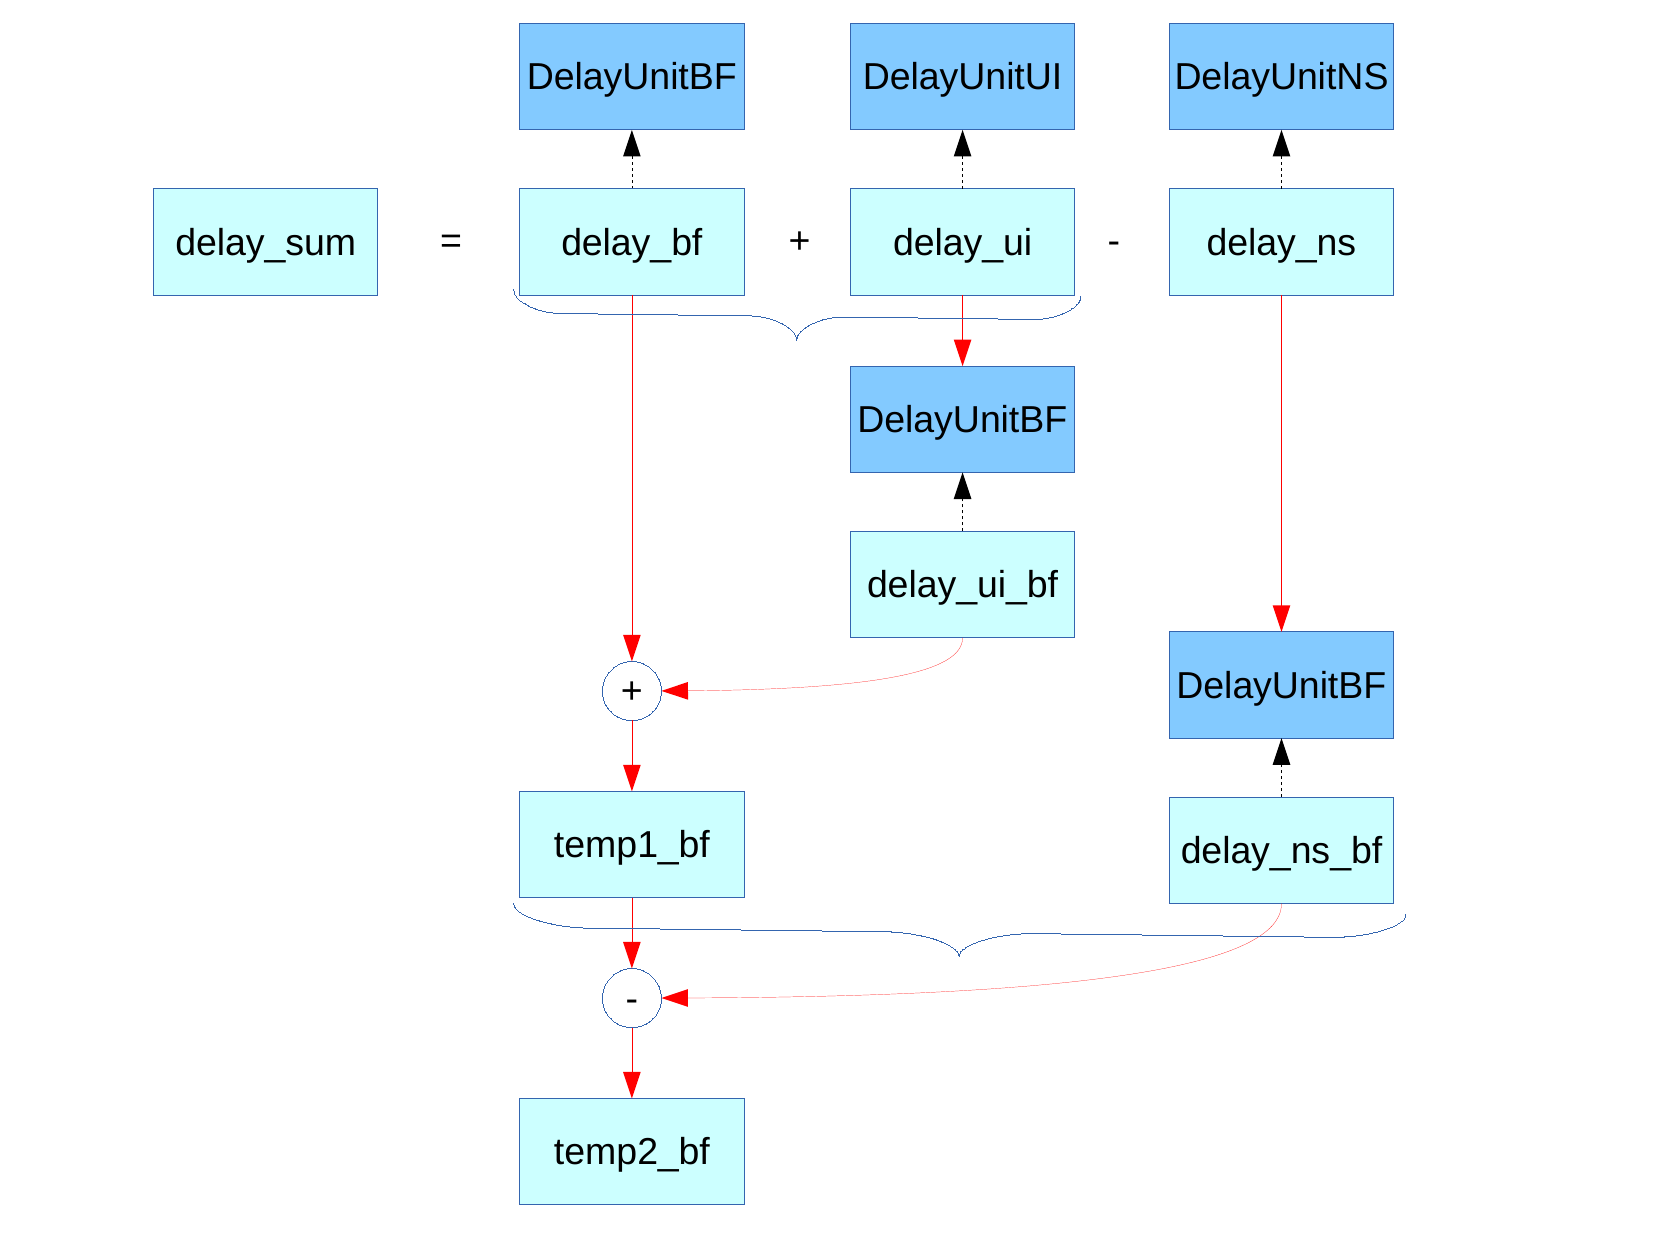

DelayUnitBF
DelayUnitUI
DelayUnitNS
delay_sum
delay_bf
delay_ui
delay_ns
=
+
-
DelayUnitBF
delay_ui_bf
DelayUnitBF
+
temp1_bf
delay_ns_bf
-
temp2_bf